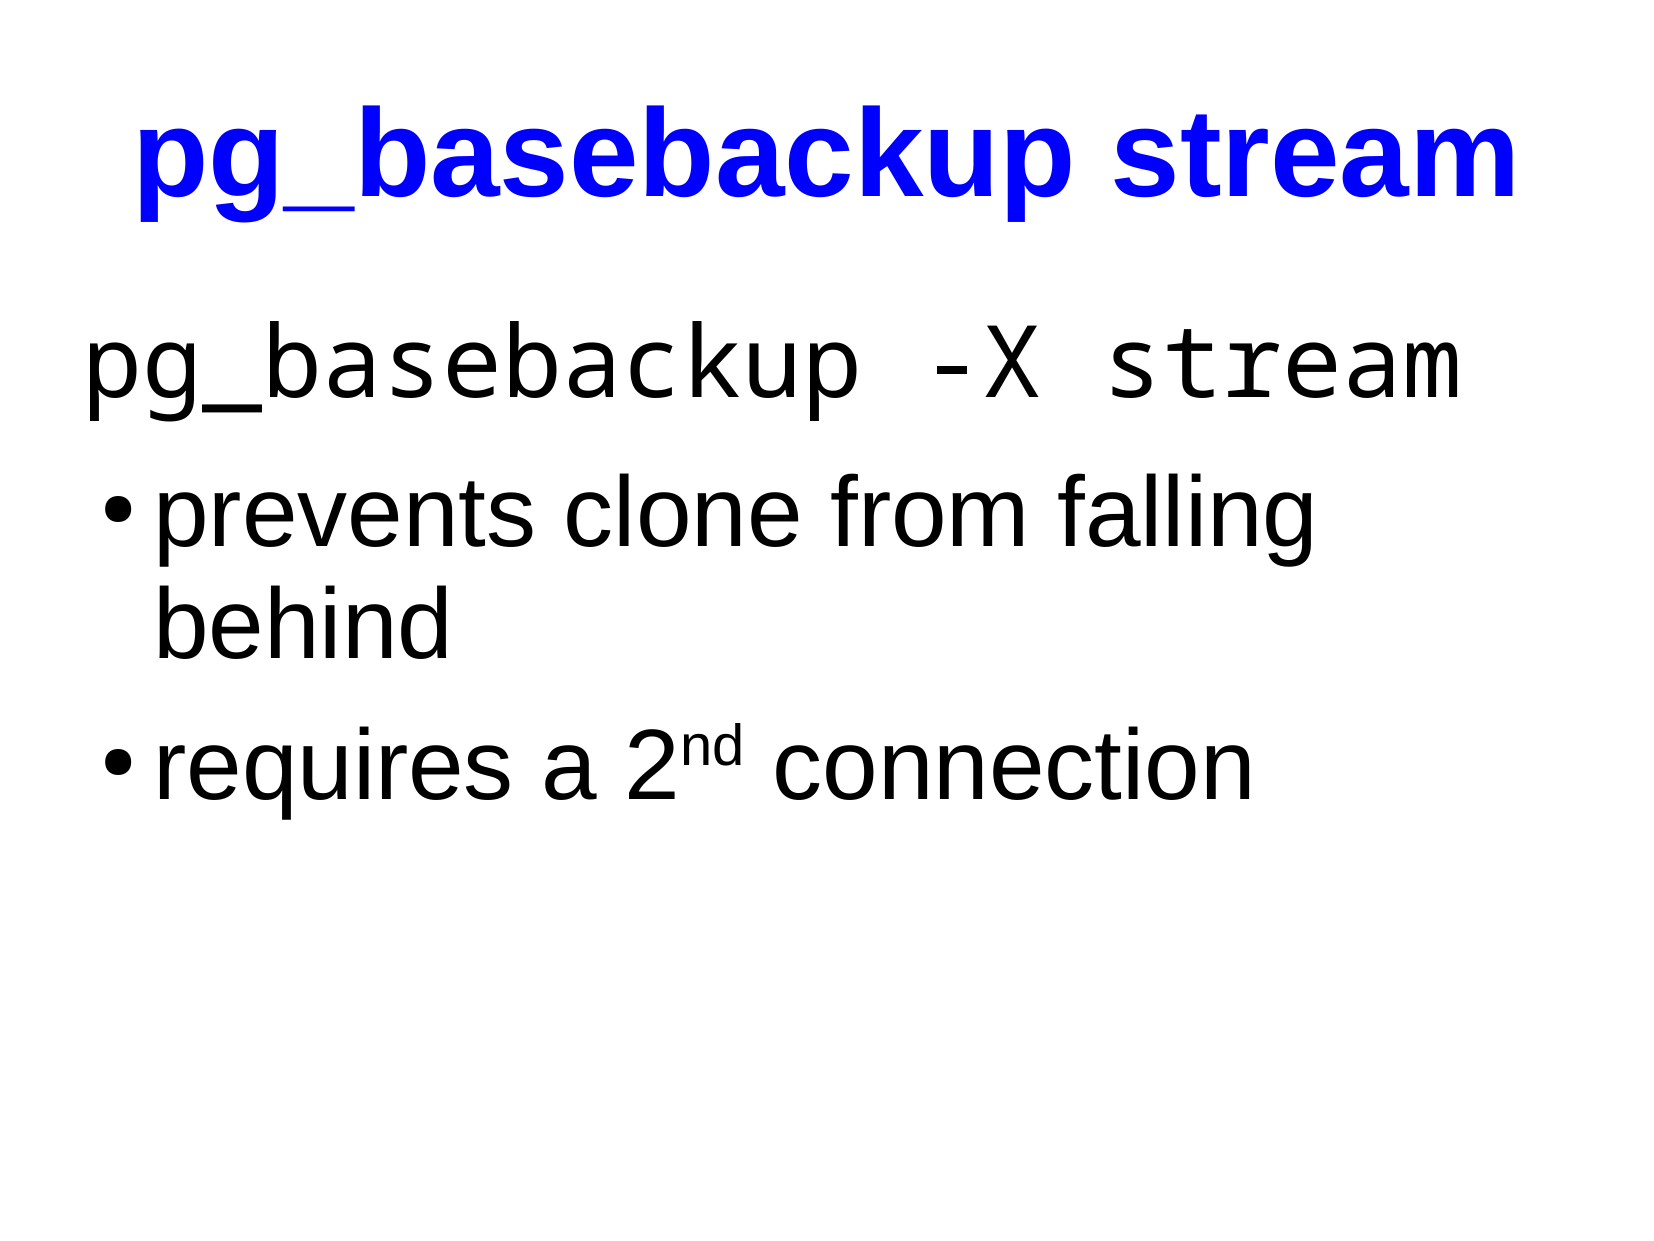

# pg_basebackup stream
pg_basebackup -X stream
prevents clone from falling behind
requires a 2nd connection